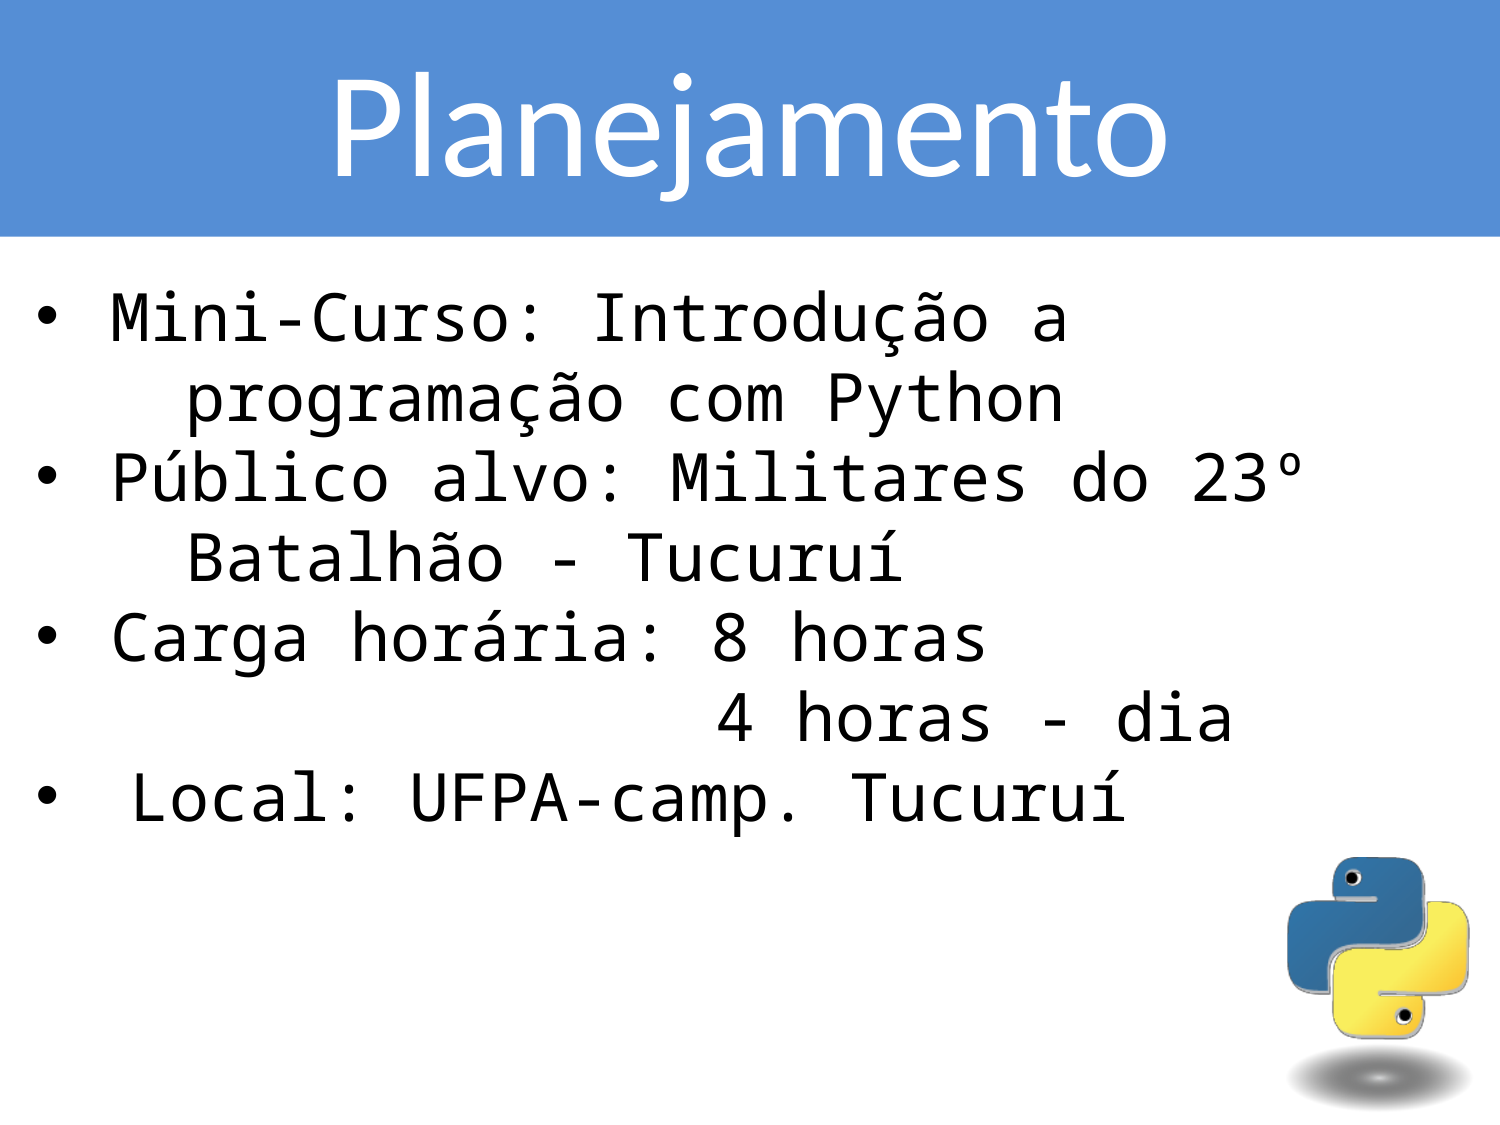

Planejamento
Mini-Curso: Introdução a programação com Python
Público alvo: Militares do 23º Batalhão - Tucuruí
Carga horária: 8 horas
 4 horas - dia
Local: UFPA-camp. Tucuruí